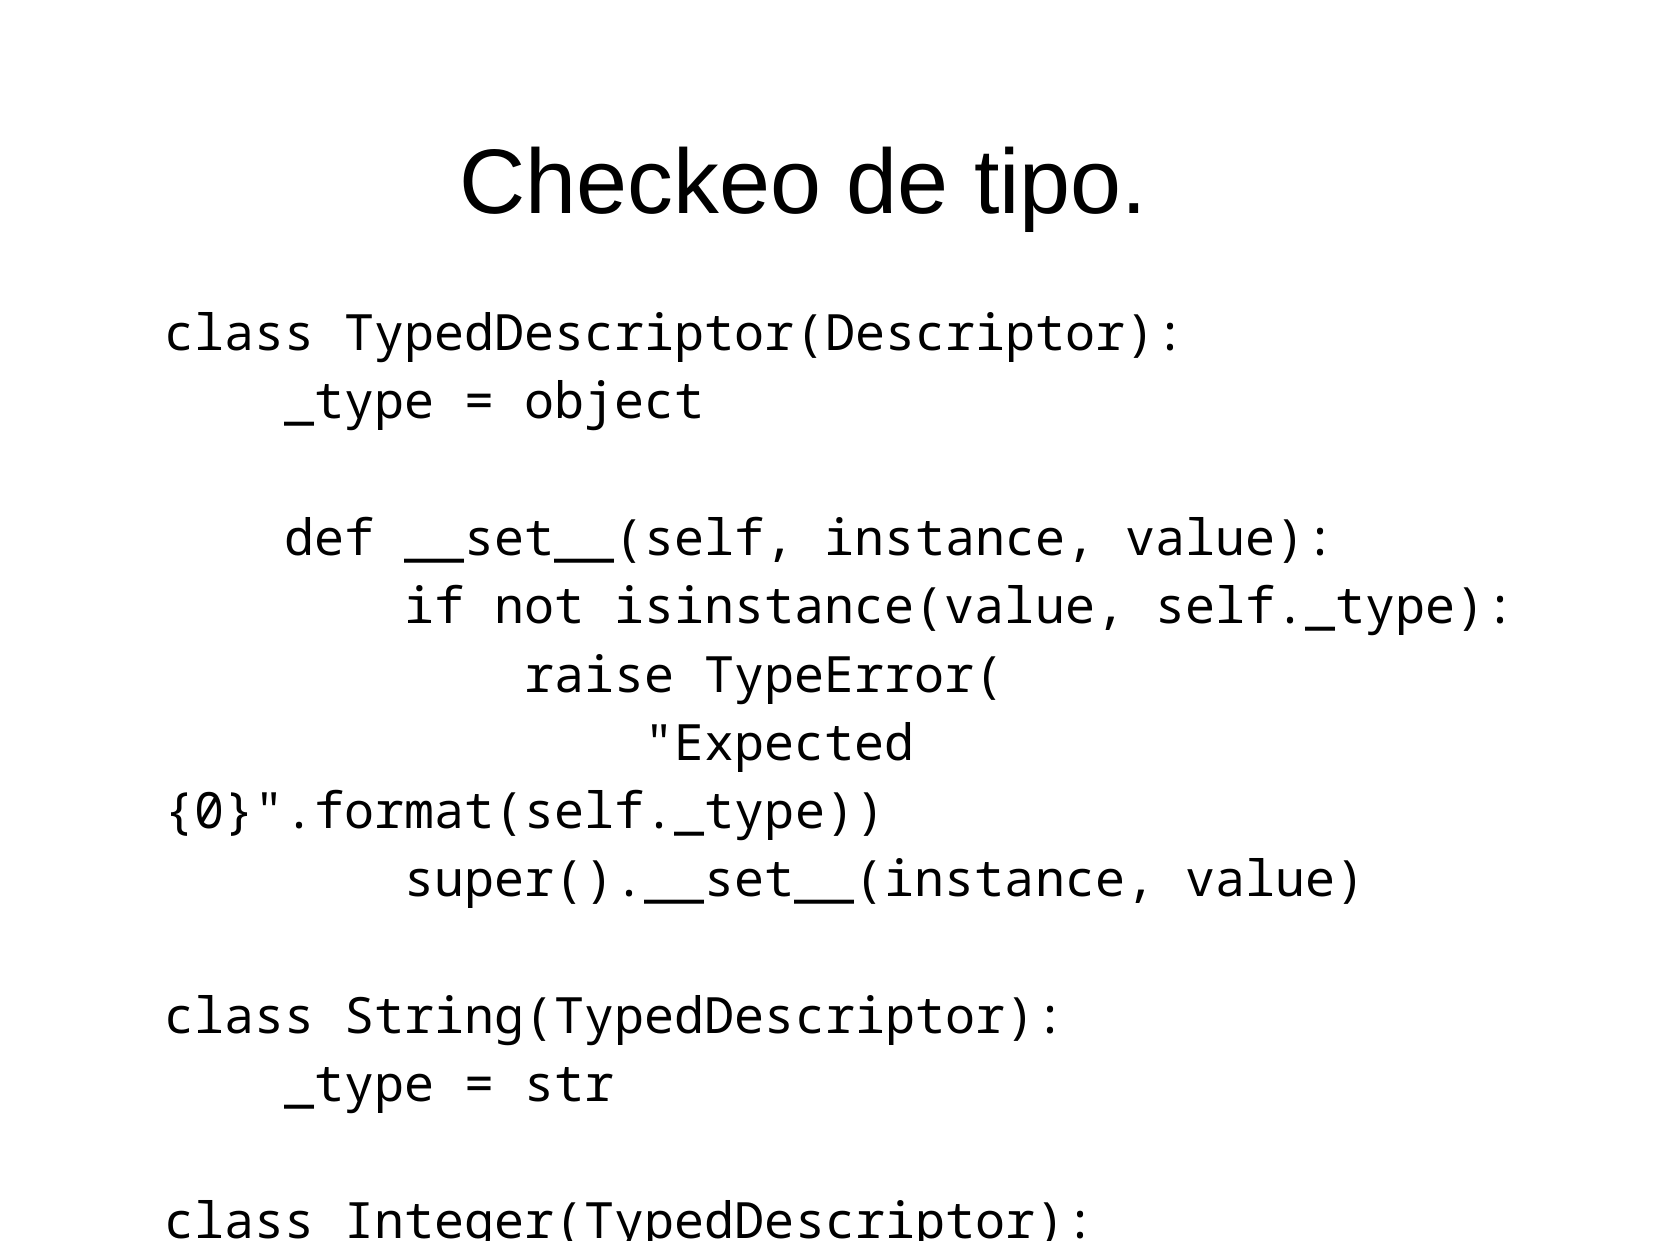

# Checkeo de tipo.
class TypedDescriptor(Descriptor):
 _type = object
 def __set__(self, instance, value):
 if not isinstance(value, self._type):
 raise TypeError(
 "Expected {0}".format(self._type))
 super().__set__(instance, value)
class String(TypedDescriptor):
 _type = str
class Integer(TypedDescriptor):
 _type = int